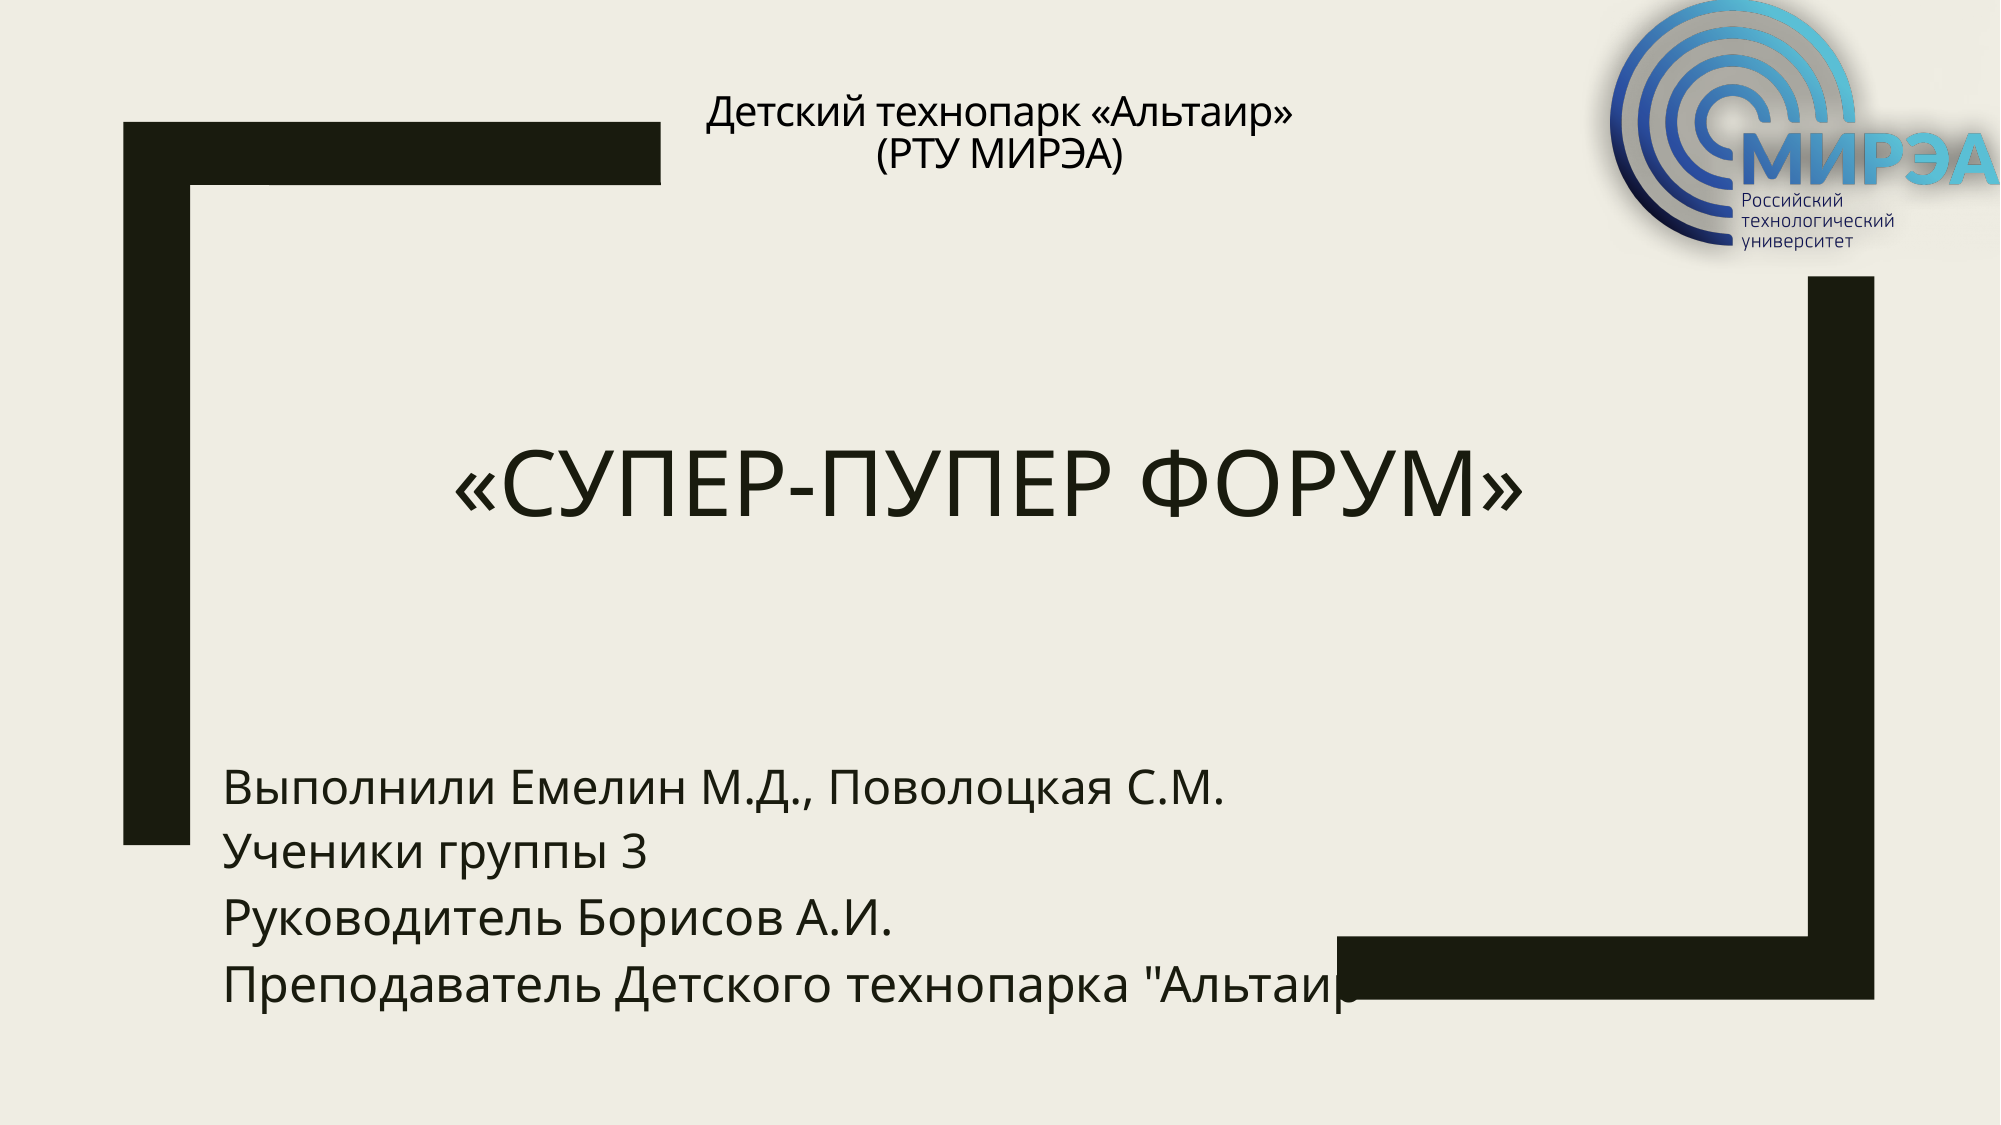

Детский технопарк «Альтаир»
(РТУ МИРЭА)
# «Супер-пупер форум»
Выполнили Емелин М.Д., Поволоцкая С.М.
Ученики группы 3
Руководитель Борисов А.И.
Преподаватель Детского технопарка "Альтаир"